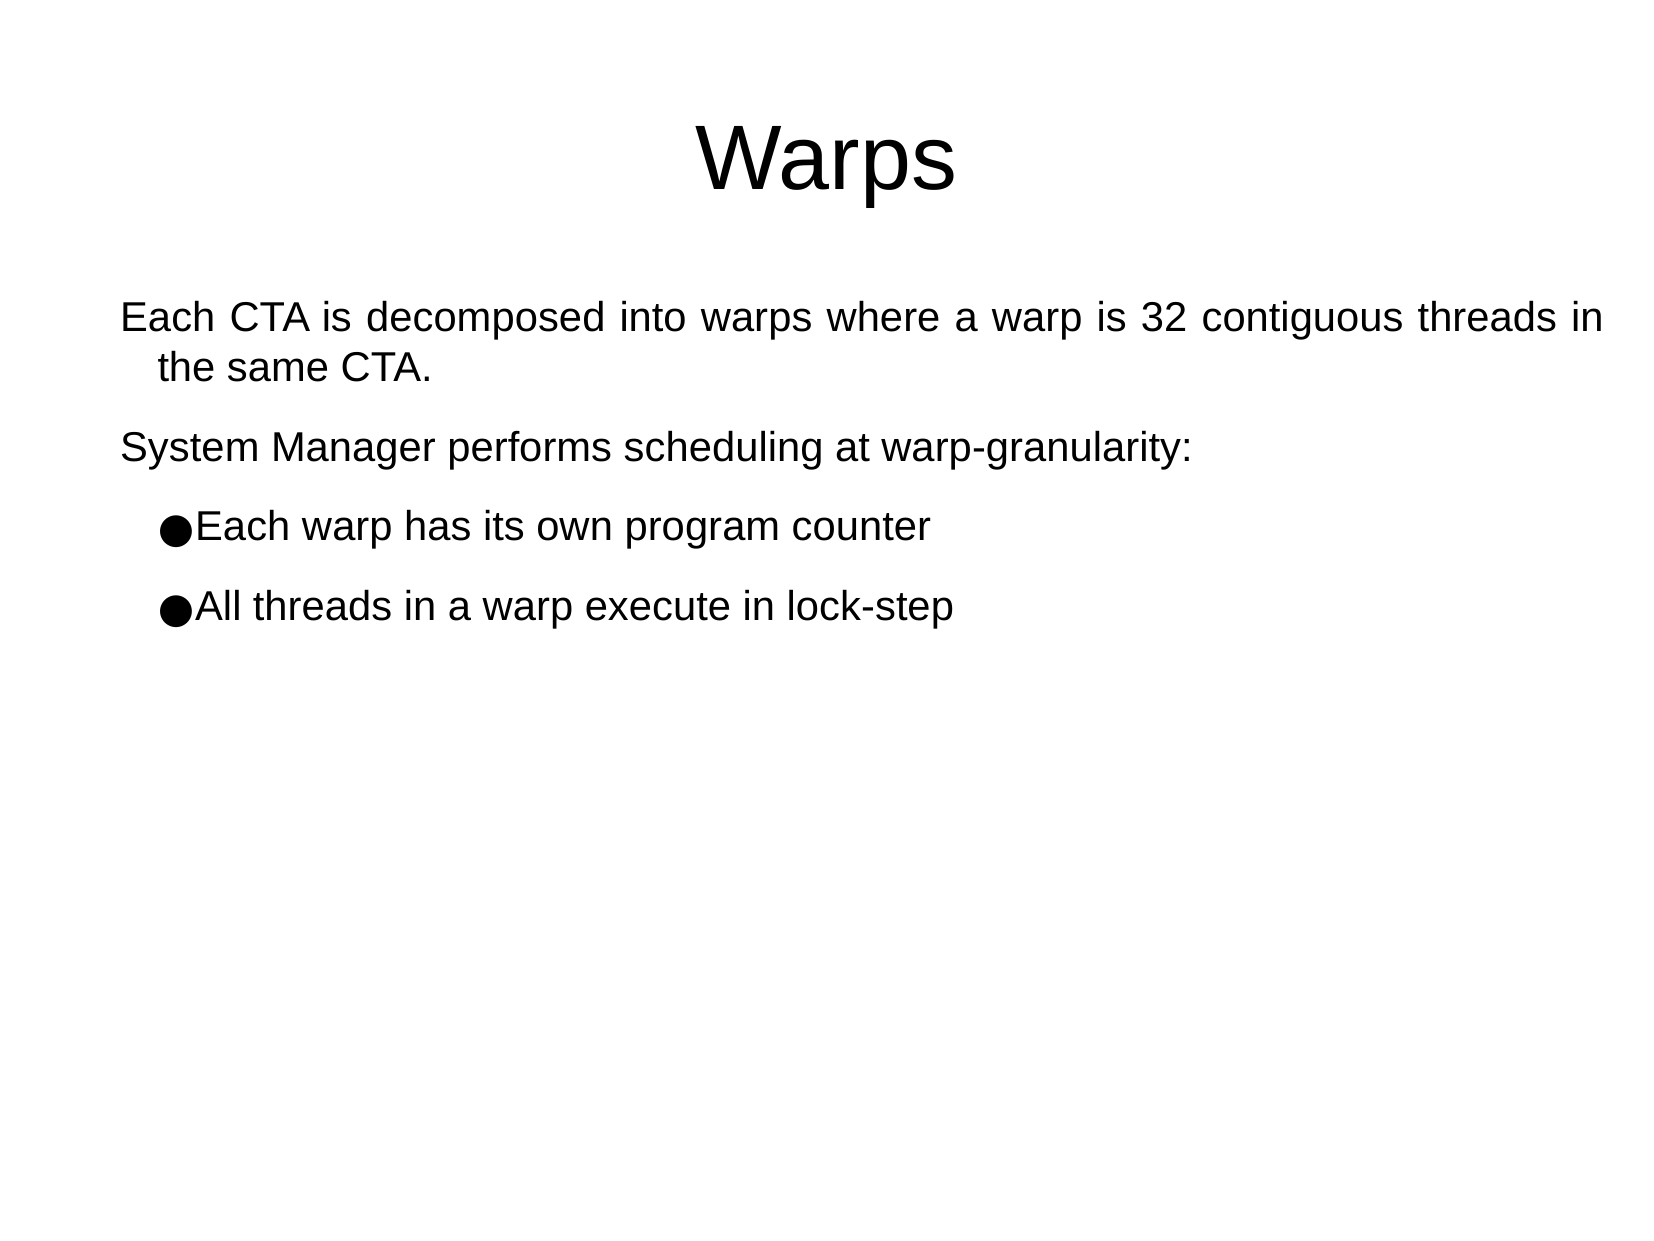

Warps
Each CTA is decomposed into warps where a warp is 32 contiguous threads in the same CTA.
System Manager performs scheduling at warp-granularity:
Each warp has its own program counter
All threads in a warp execute in lock-step